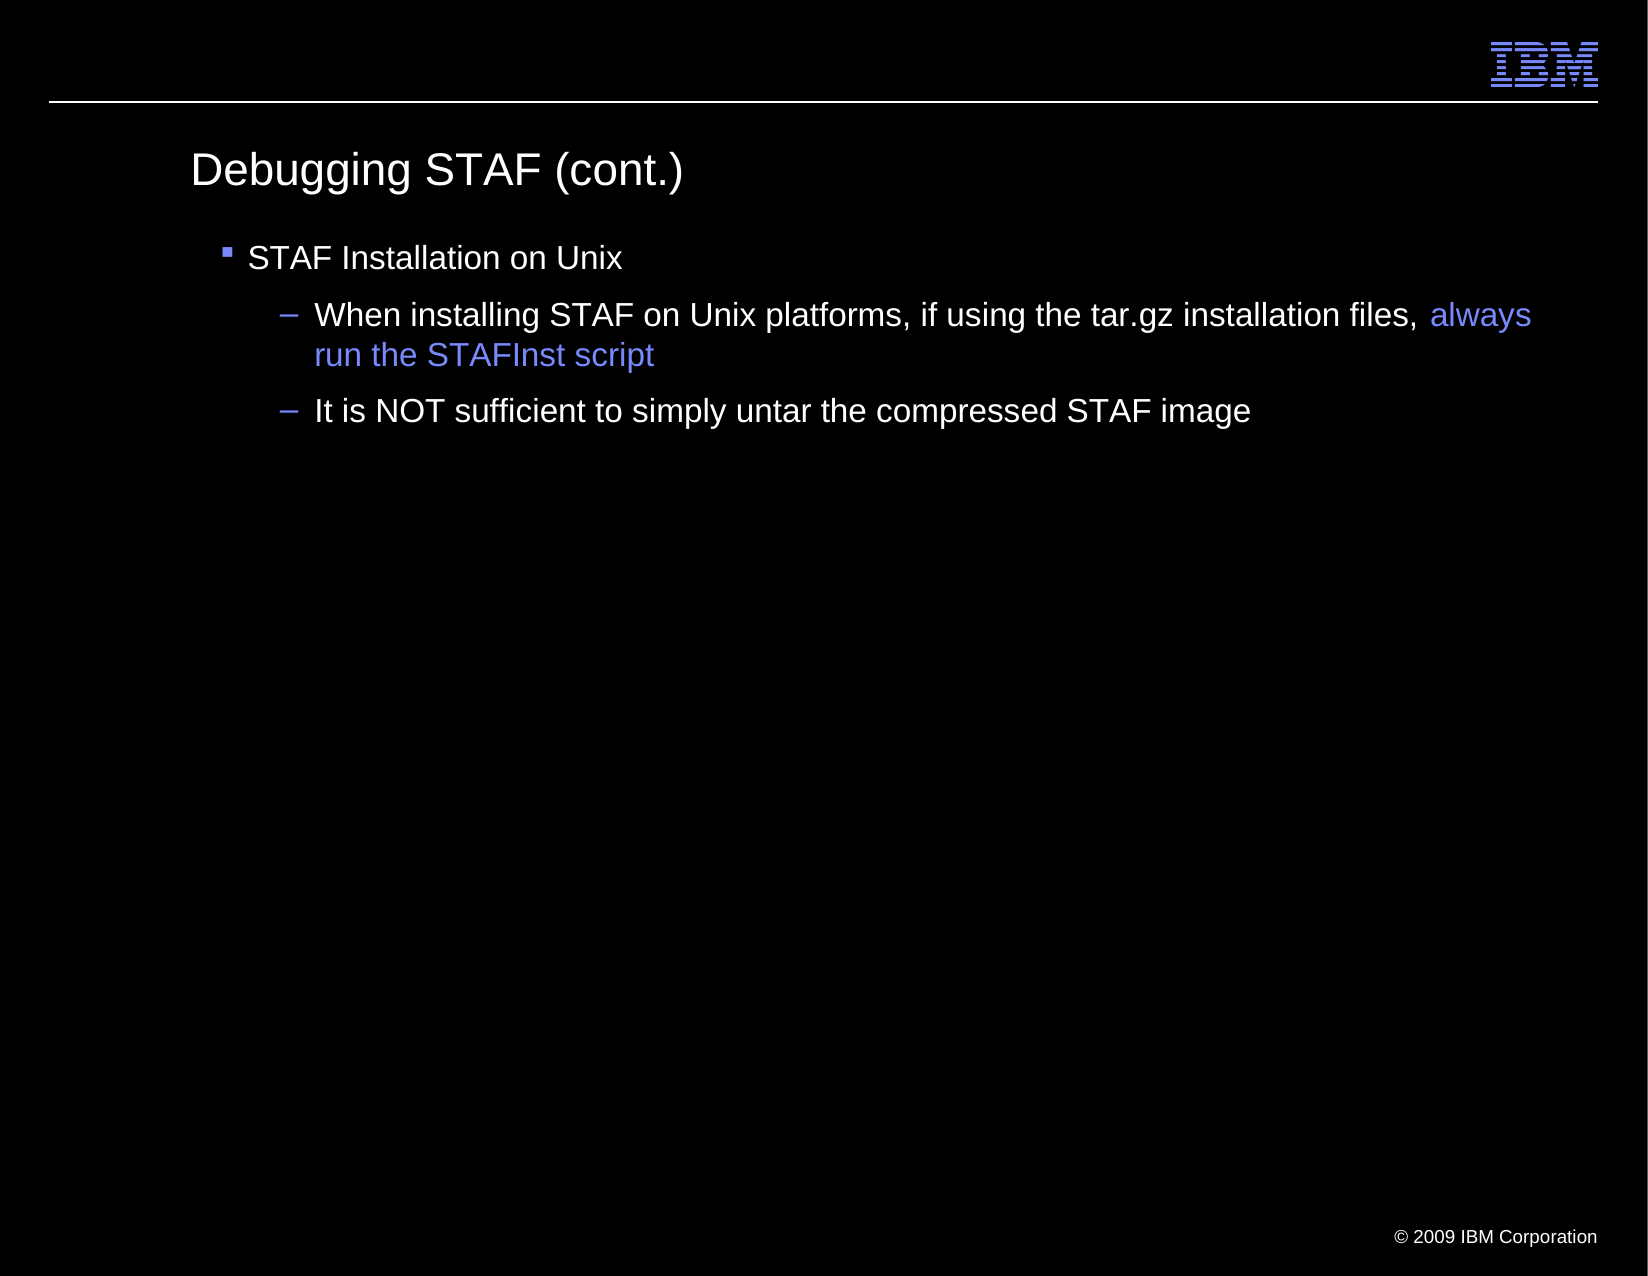

# Debugging STAF (cont.)
STAF Installation on Unix
When installing STAF on Unix platforms, if using the tar.gz installation files, always run the STAFInst script
It is NOT sufficient to simply untar the compressed STAF image